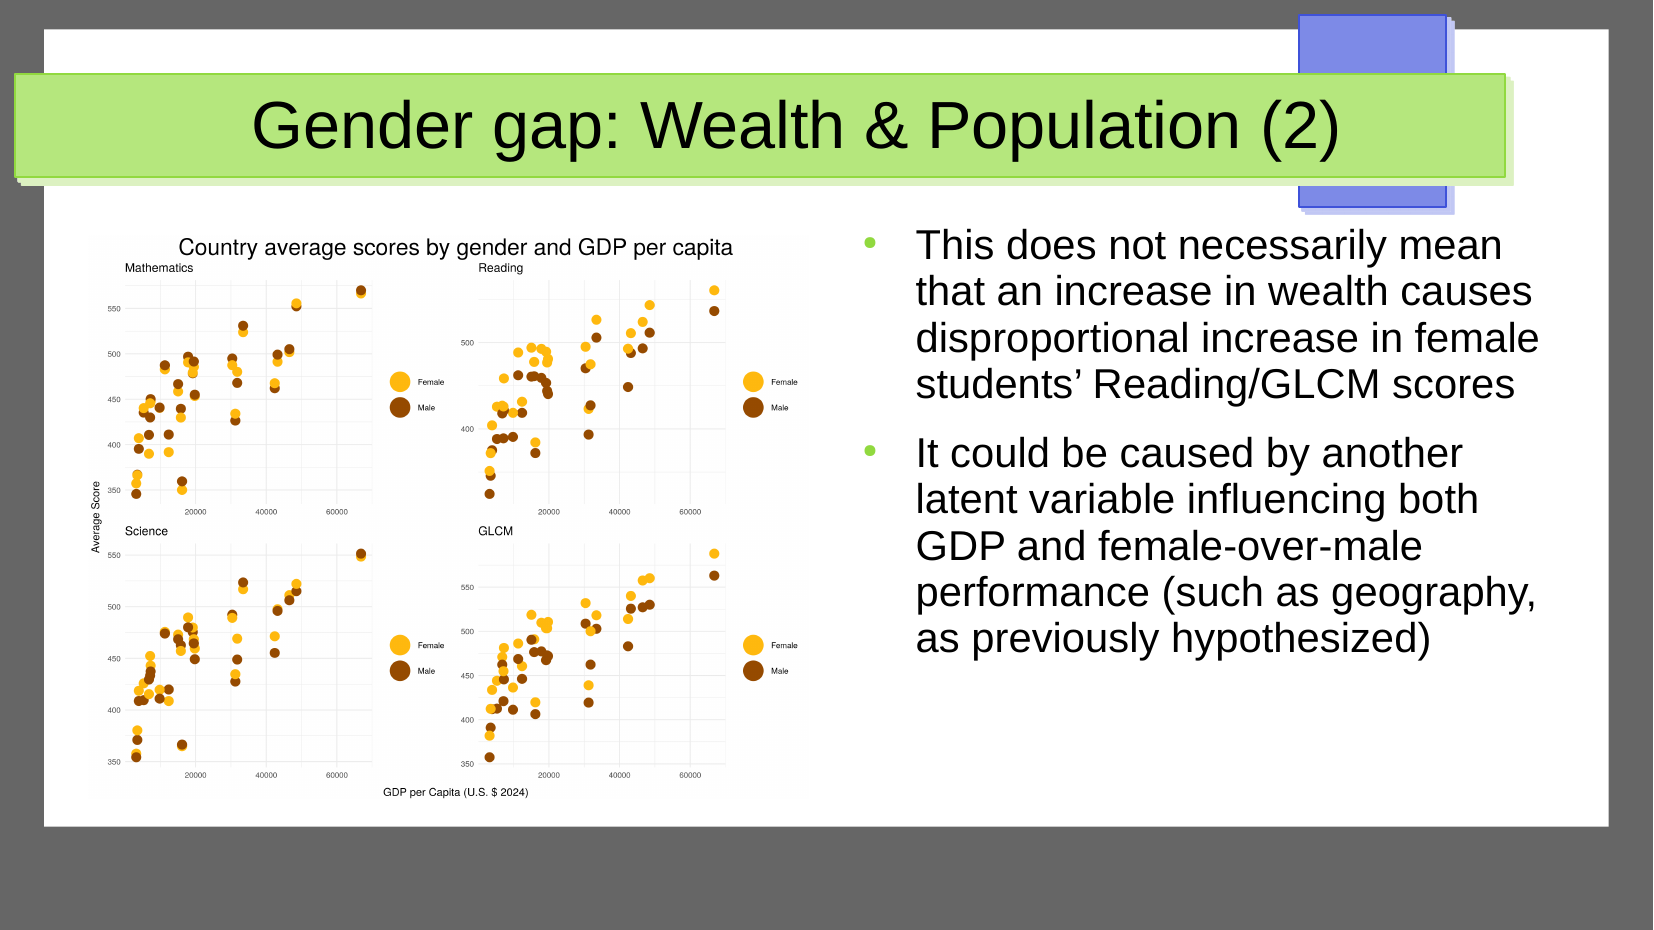

# Gender gap: Wealth & Population (2)
This does not necessarily mean that an increase in wealth causes disproportional increase in female students’ Reading/GLCM scores
It could be caused by another latent variable influencing both GDP and female-over-male performance (such as geography, as previously hypothesized)